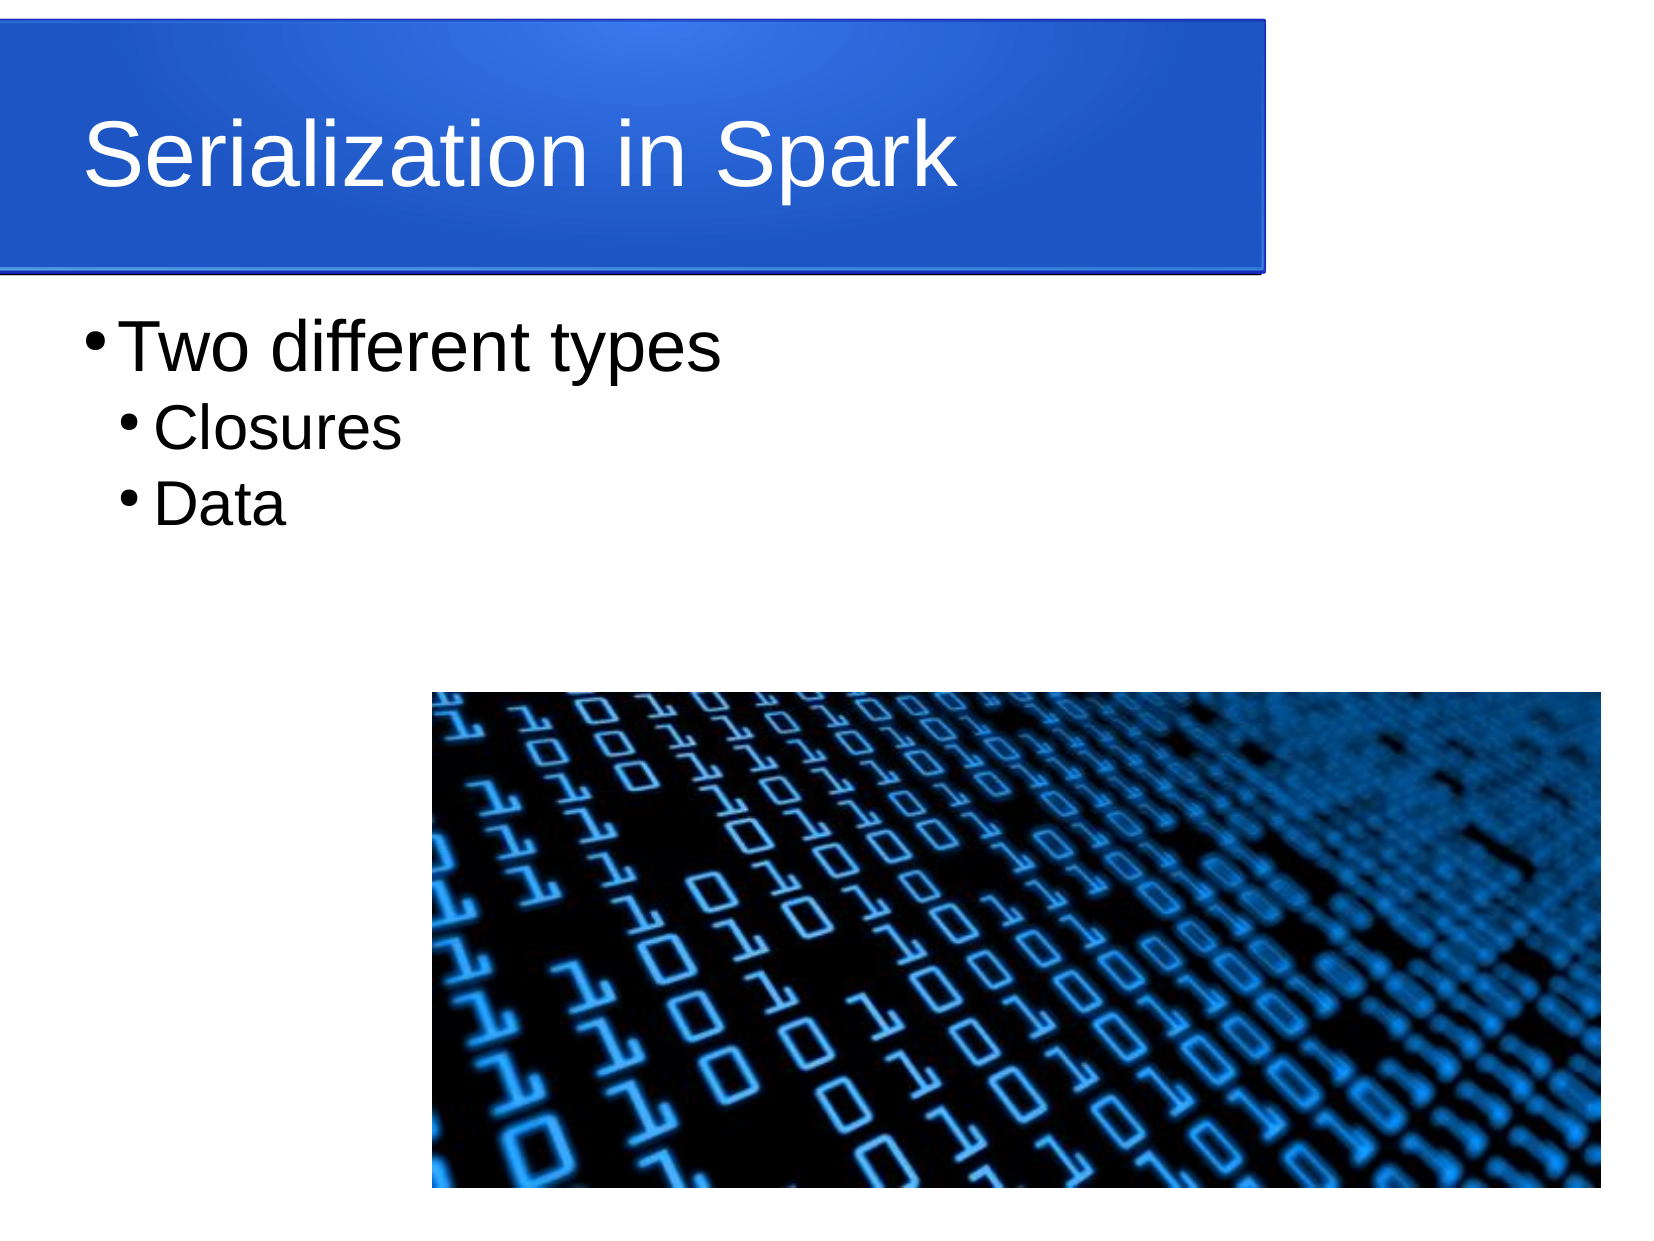

Serialization in Spark
Two different types
Closures
Data